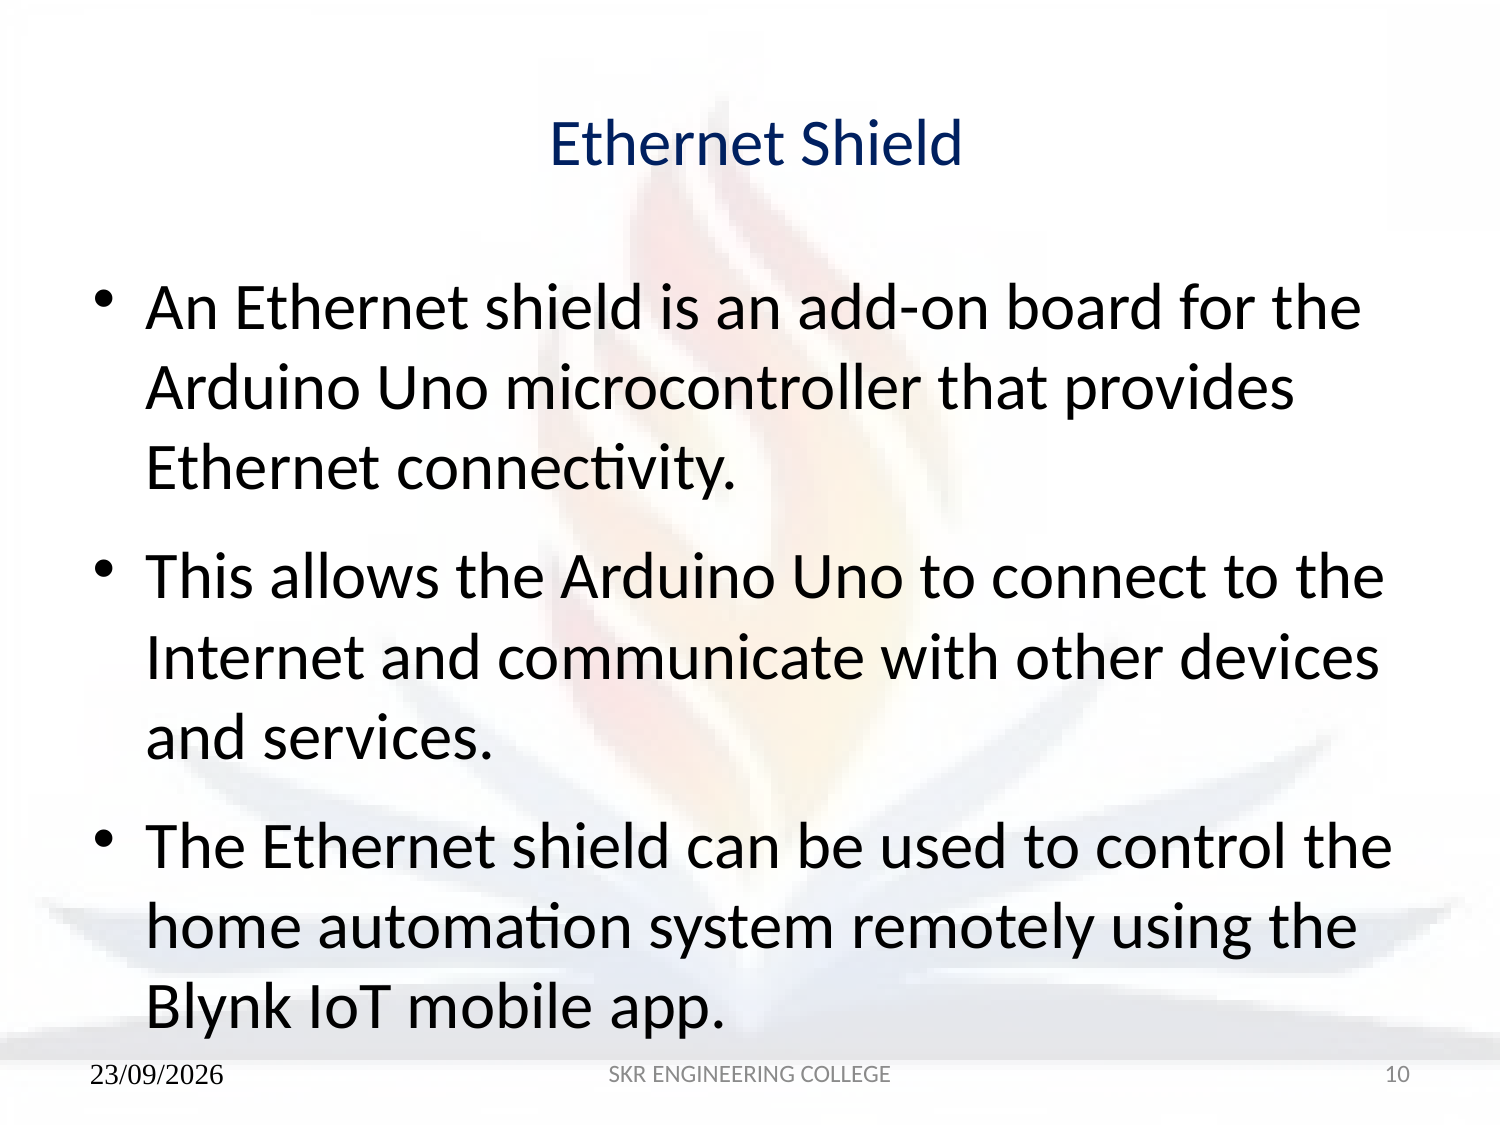

# Ethernet Shield
An Ethernet shield is an add-on board for the Arduino Uno microcontroller that provides Ethernet connectivity.
This allows the Arduino Uno to connect to the Internet and communicate with other devices and services.
The Ethernet shield can be used to control the home automation system remotely using the Blynk IoT mobile app.
SKR ENGINEERING COLLEGE
10